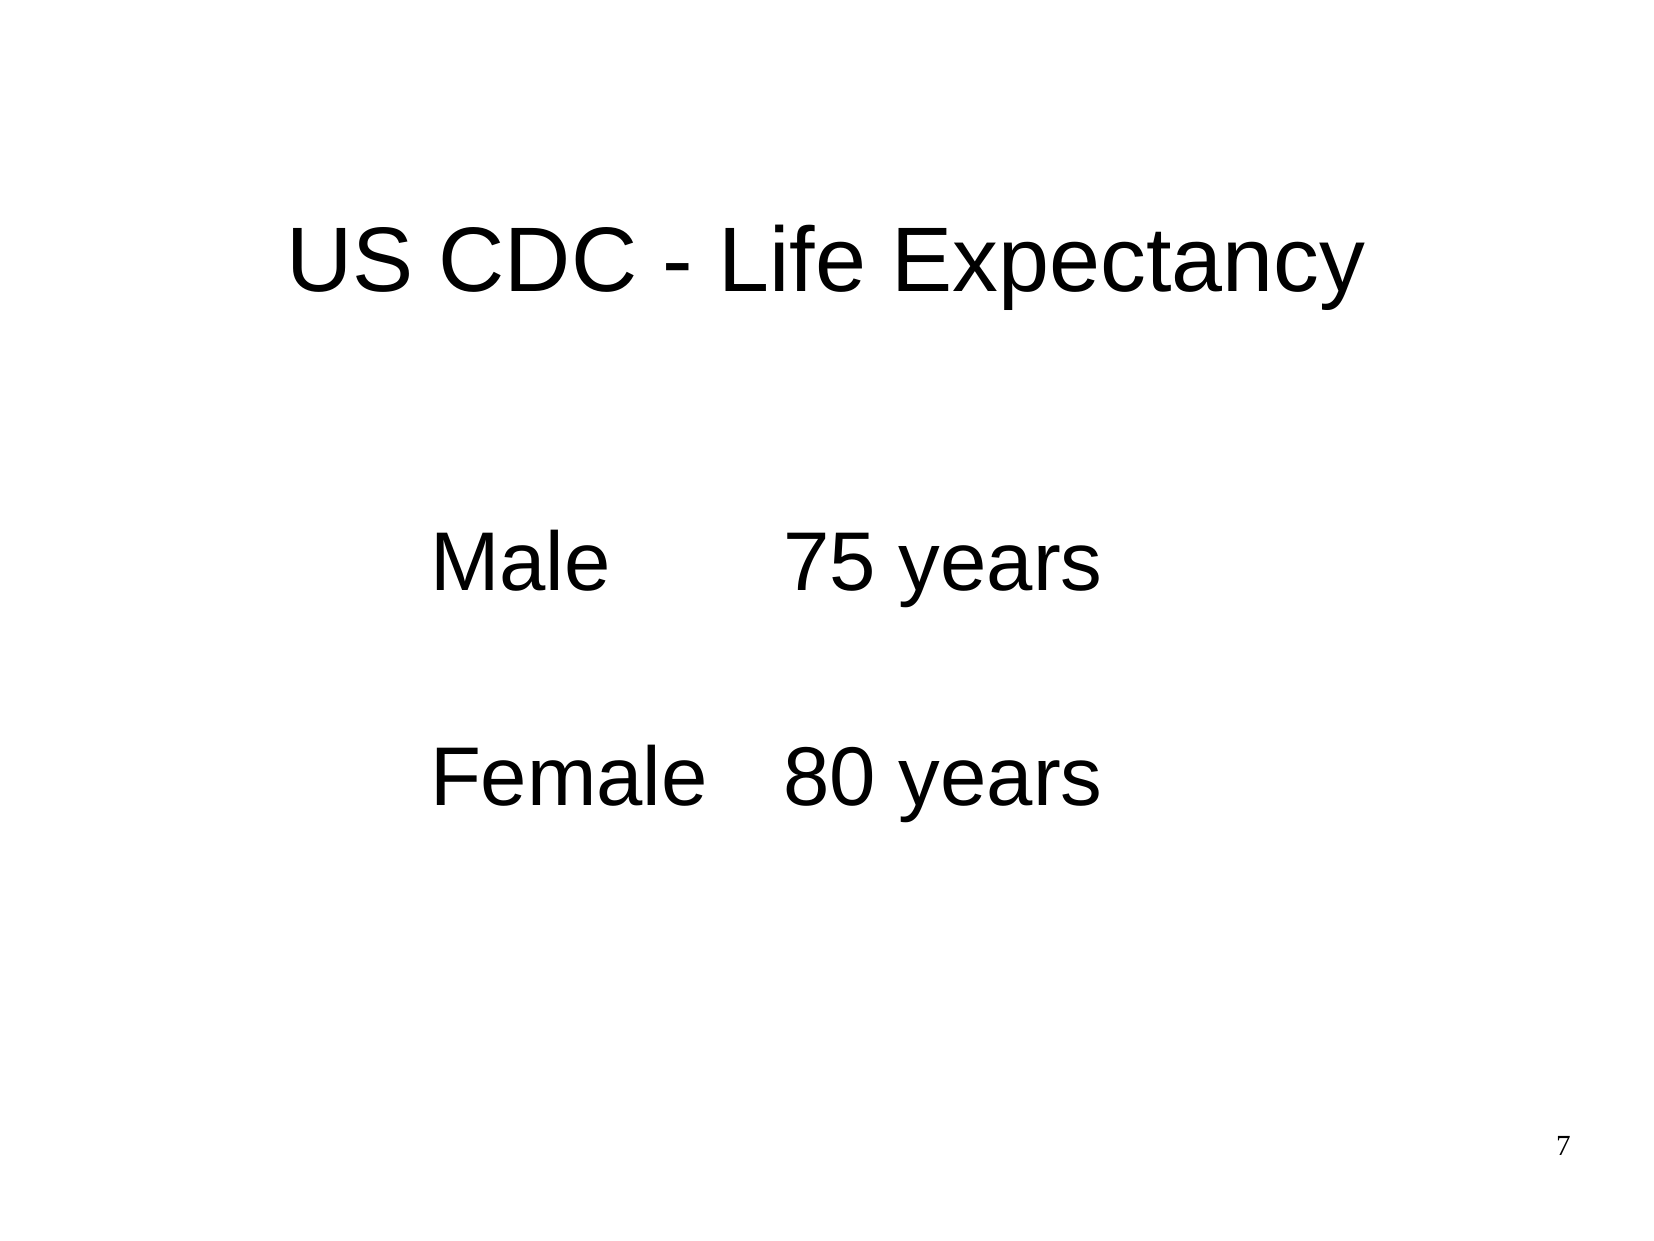

# US CDC - Life Expectancy
Male			75 years
Female		80 years
7